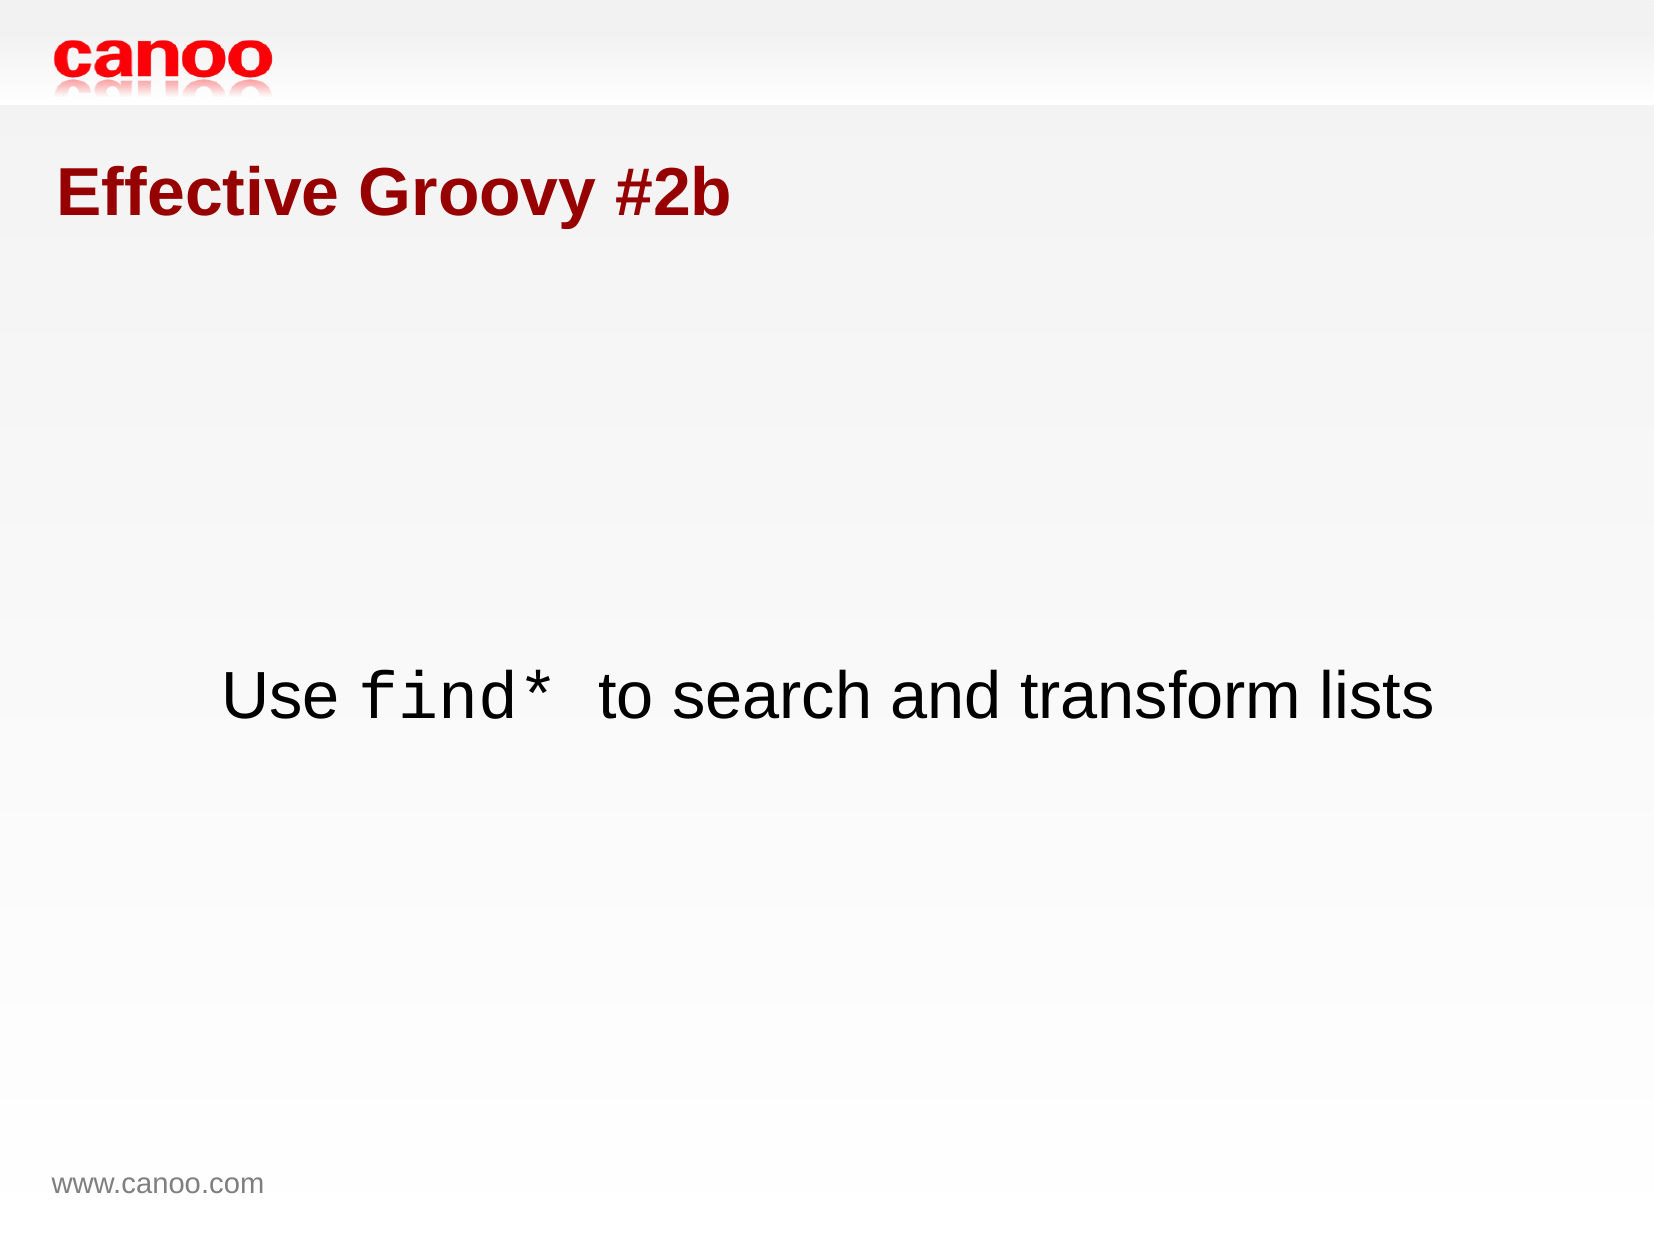

# Effective Groovy #2b
Use find* to search and transform lists